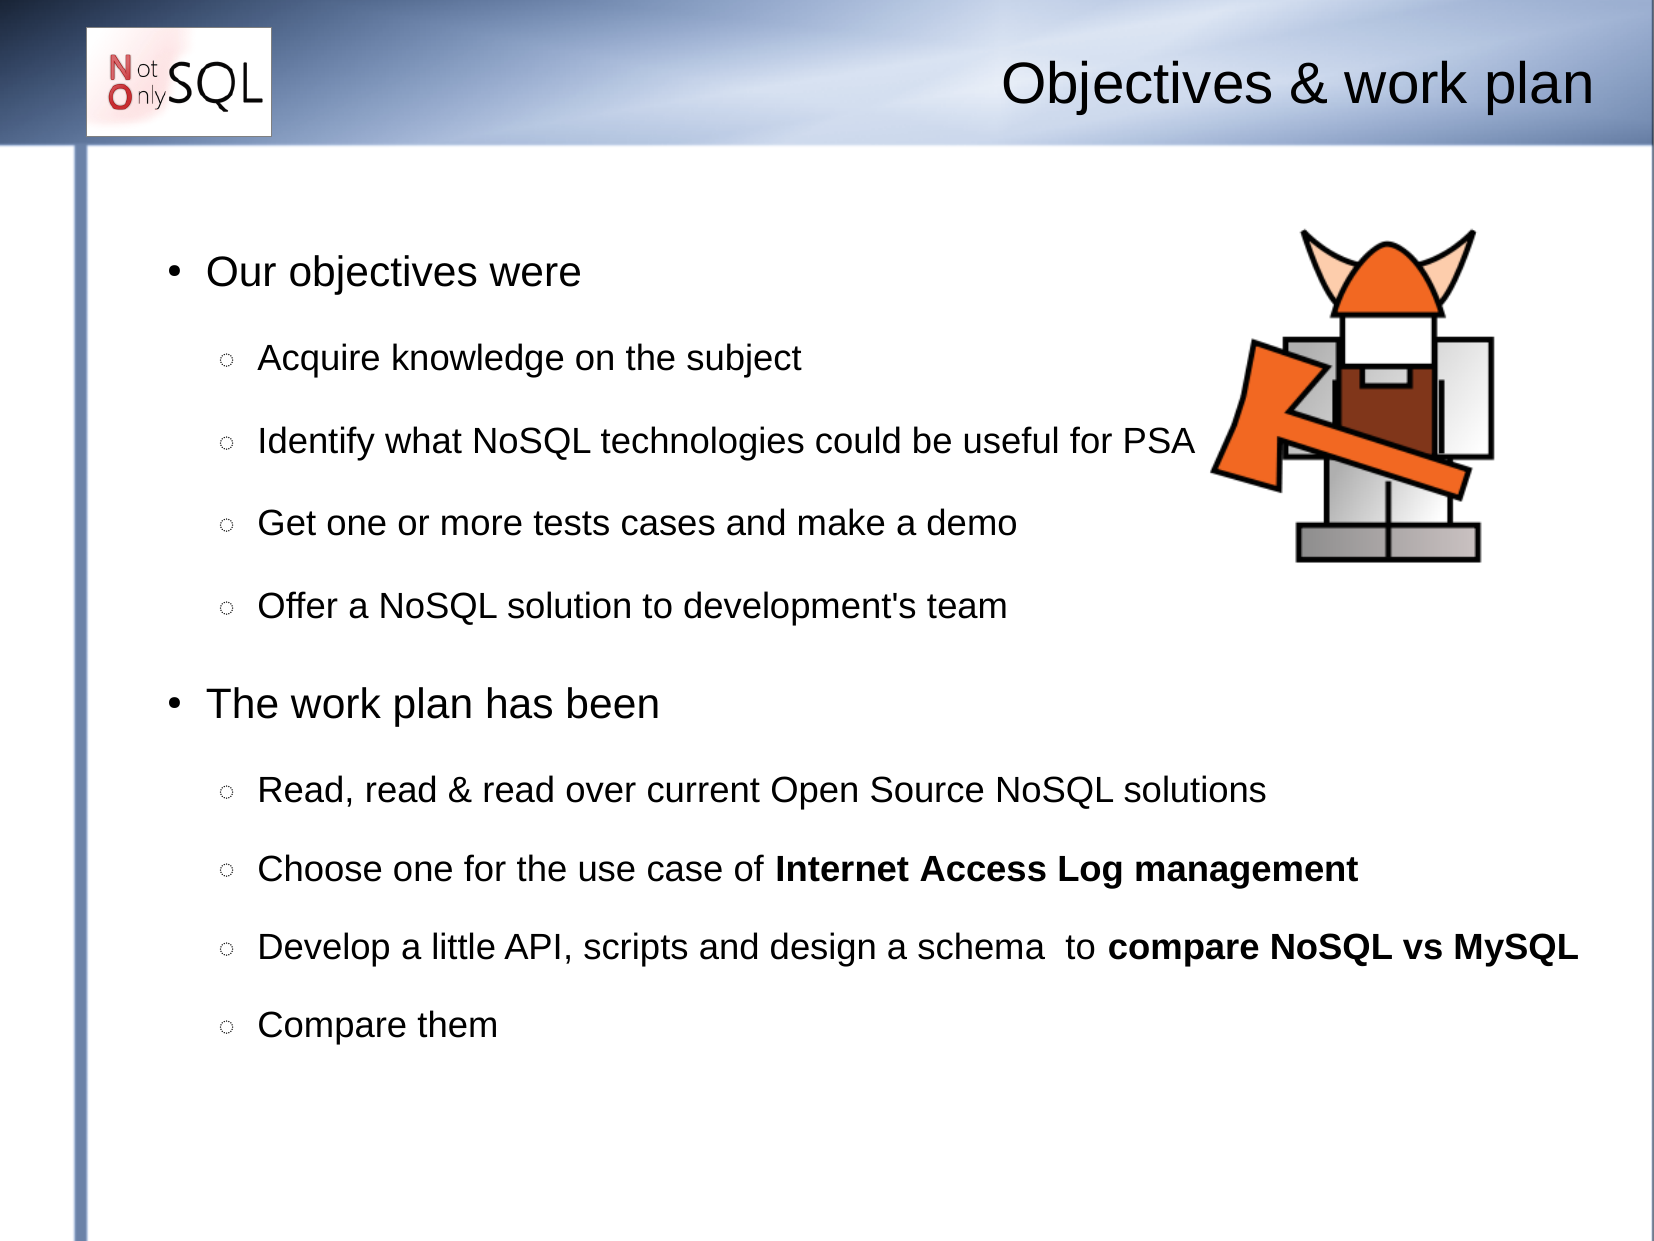

# Objectives & work plan
Our objectives were
Acquire knowledge on the subject
Identify what NoSQL technologies could be useful for PSA
Get one or more tests cases and make a demo
Offer a NoSQL solution to development's team
The work plan has been
Read, read & read over current Open Source NoSQL solutions
Choose one for the use case of Internet Access Log management
Develop a little API, scripts and design a schema to compare NoSQL vs MySQL
Compare them